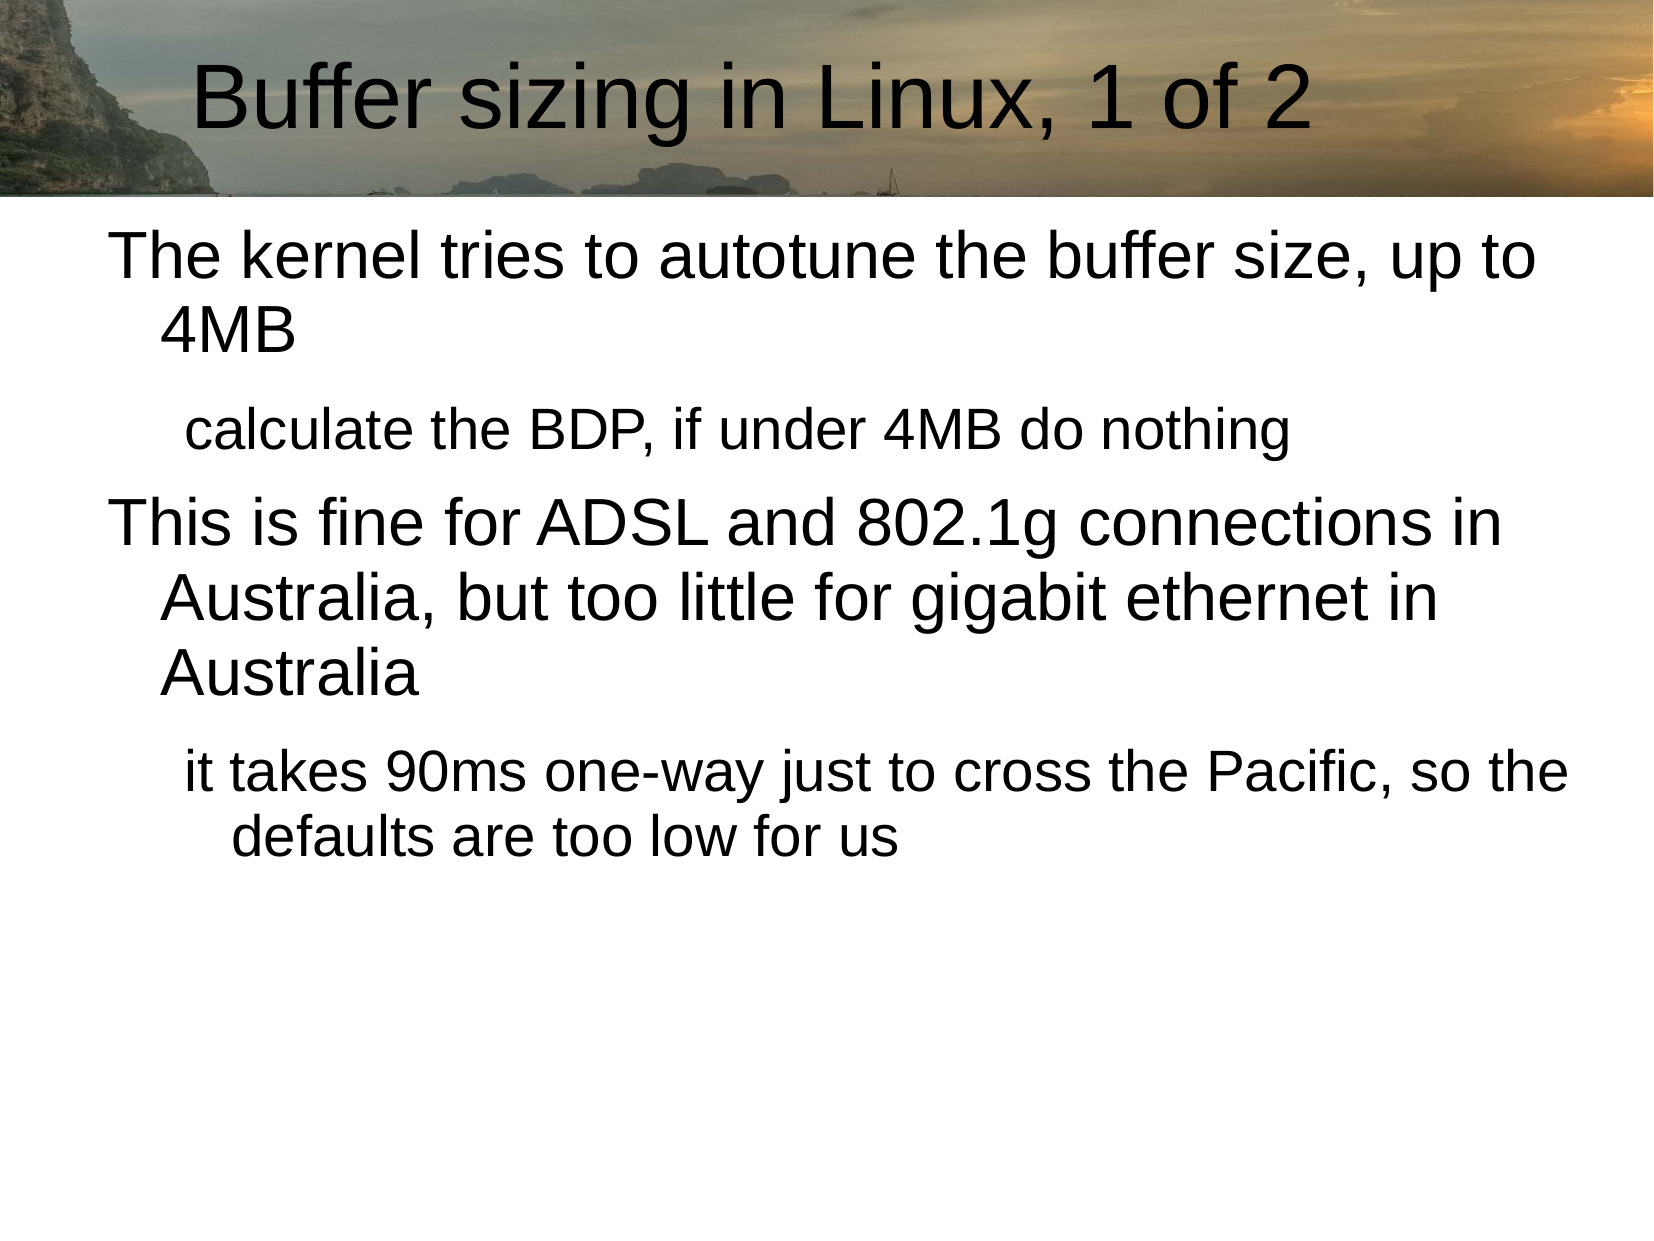

# Buffer sizing in Linux, 1 of 2
The kernel tries to autotune the buffer size, up to 4MB
calculate the BDP, if under 4MB do nothing
This is fine for ADSL and 802.1g connections in Australia, but too little for gigabit ethernet in Australia
it takes 90ms one-way just to cross the Pacific, so the defaults are too low for us